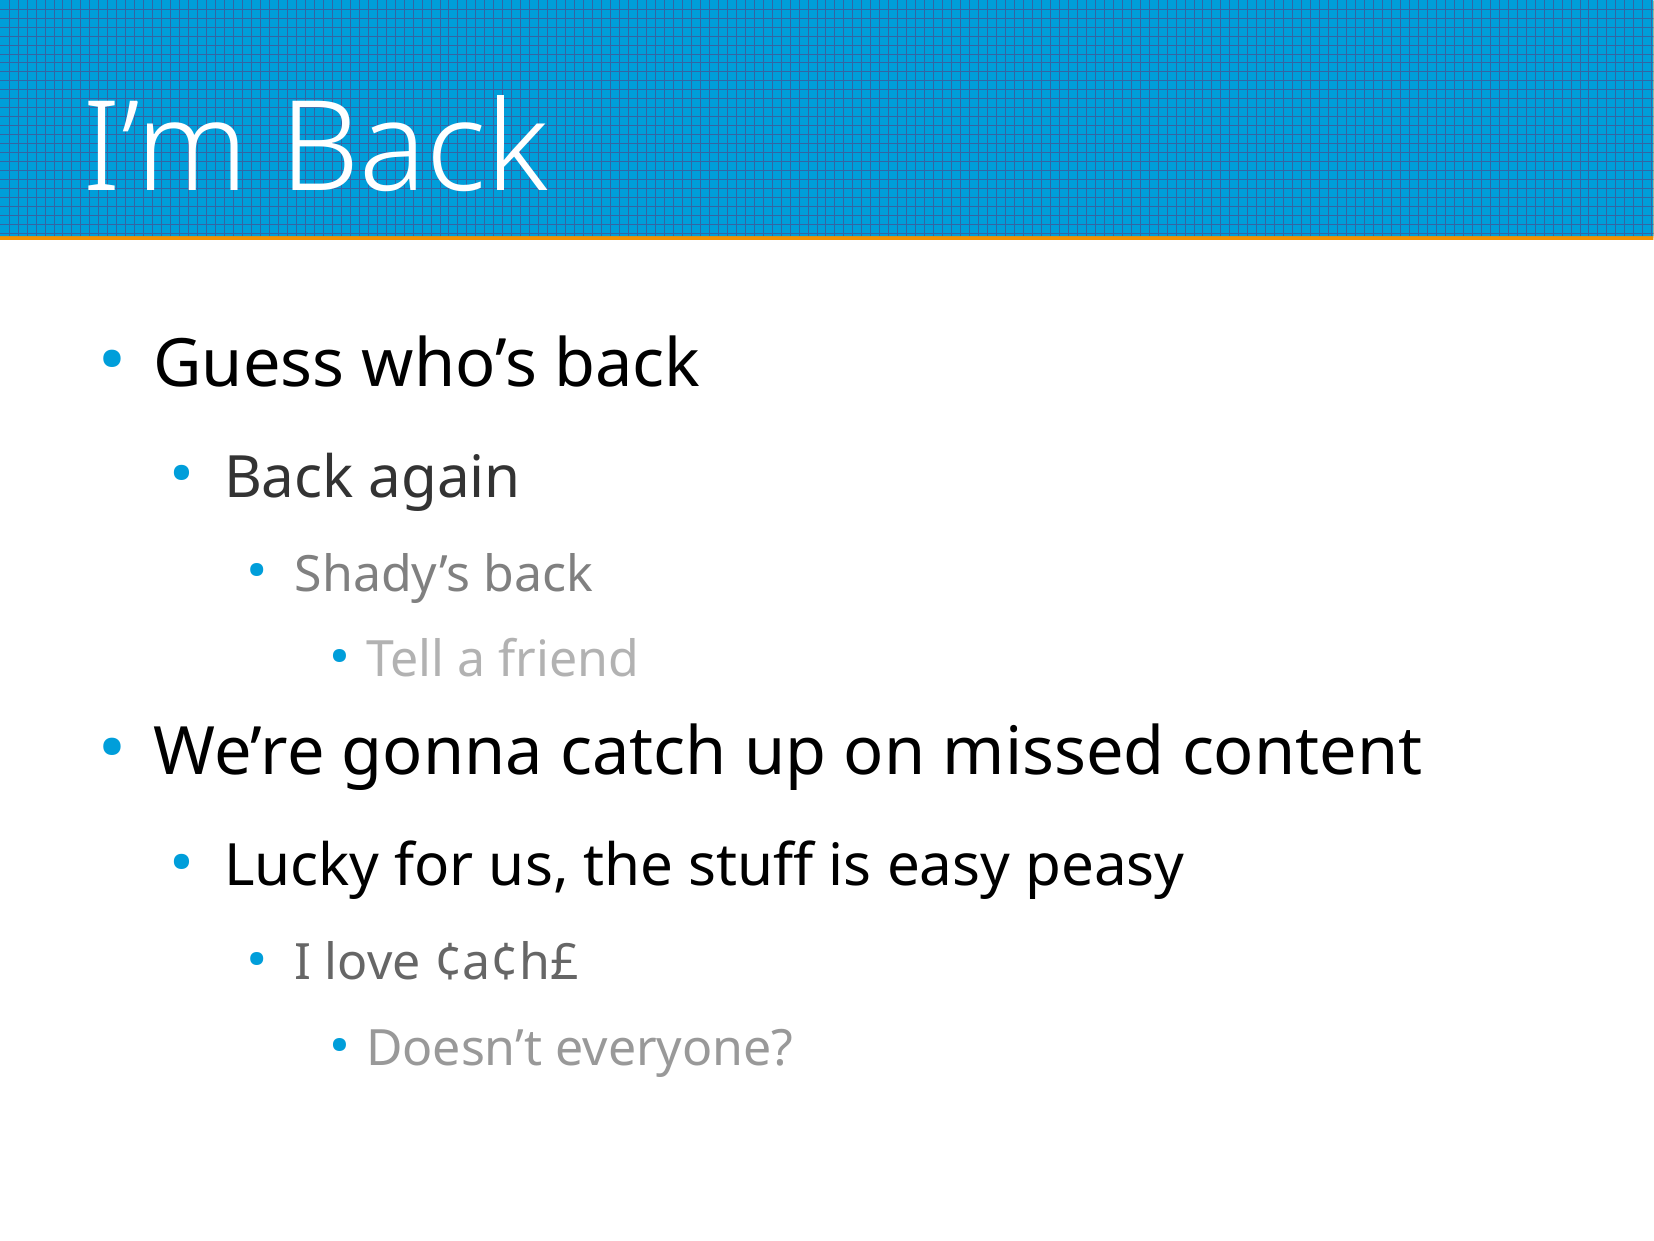

# I’m Back
Guess who’s back
Back again
Shady’s back
Tell a friend
We’re gonna catch up on missed content
Lucky for us, the stuff is easy peasy
I love ¢a¢h£
Doesn’t everyone?